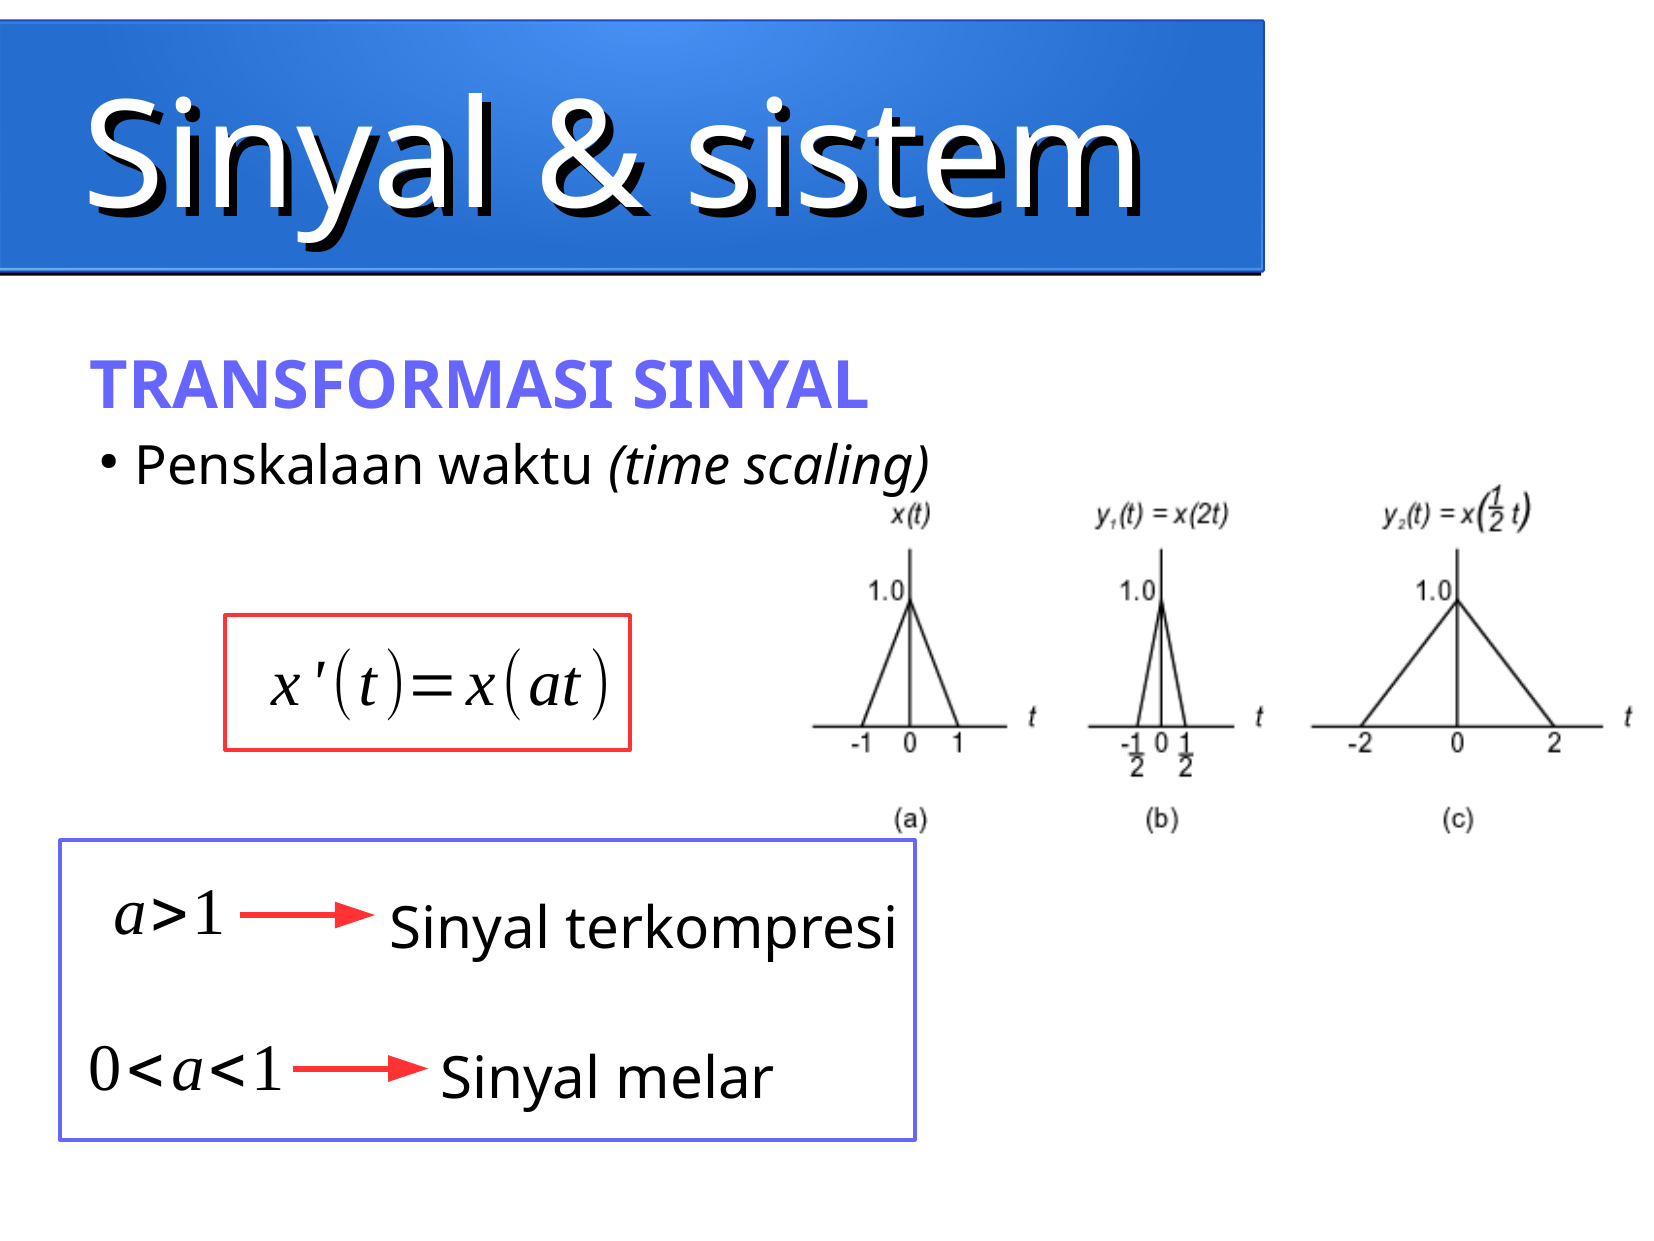

# Sinyal & sistem
TRANSFORMASI SINYAL
Penskalaan waktu (time scaling)
Sinyal terkompresi
Sinyal melar